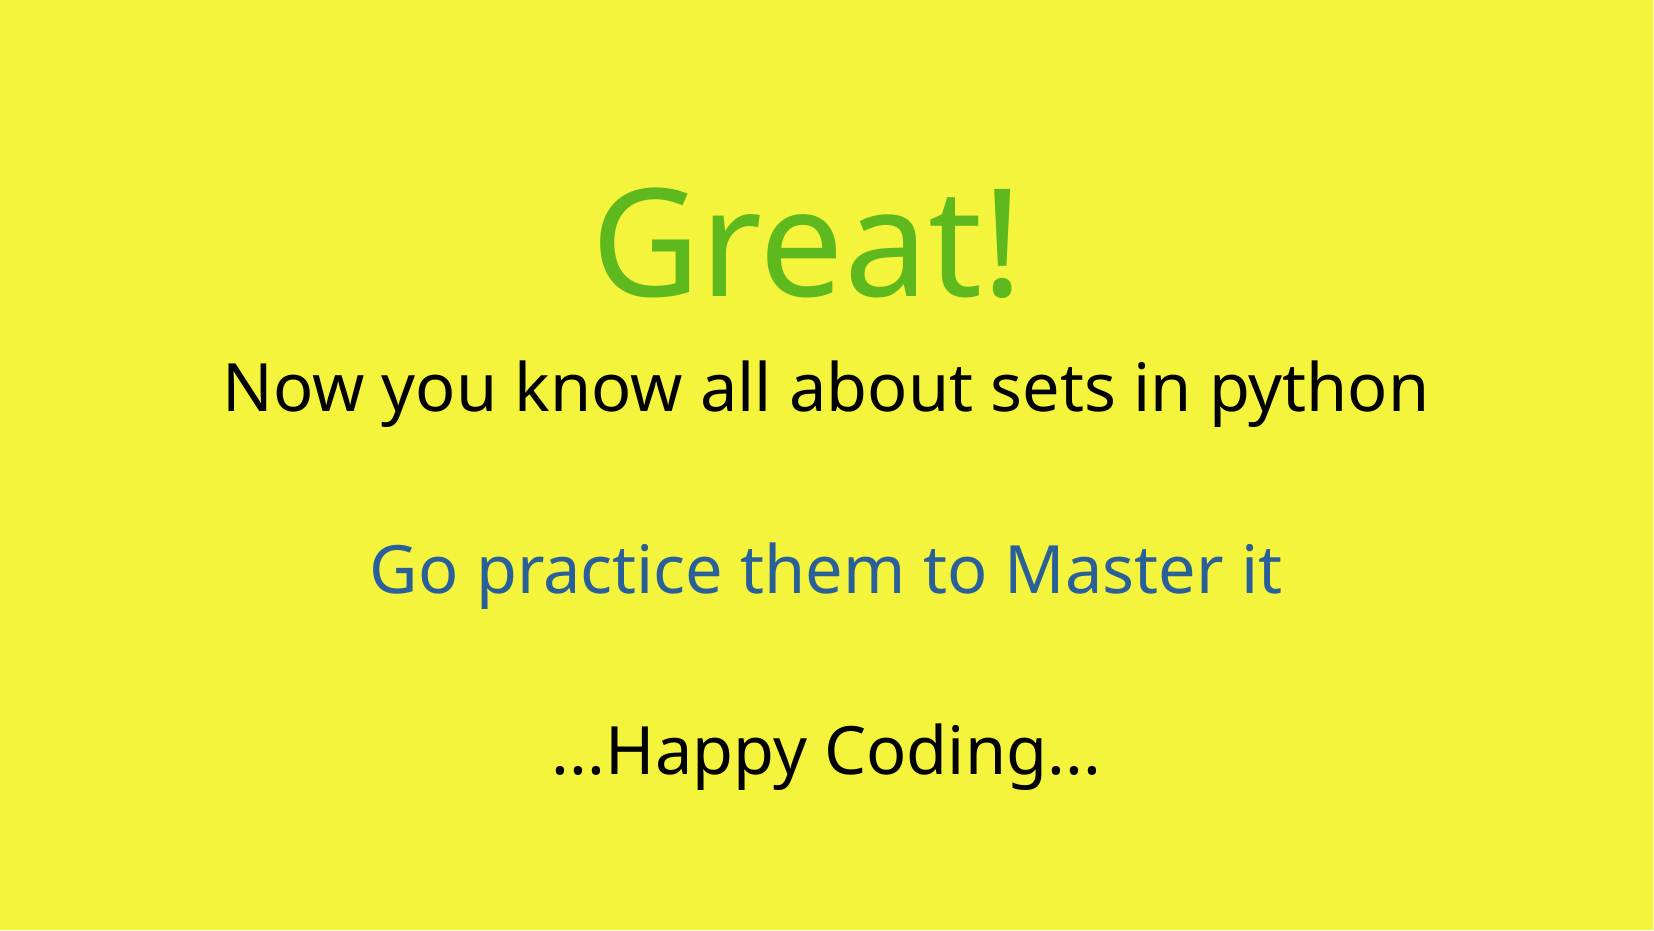

# Great!
Now you know all about sets in python
Go practice them to Master it
...Happy Coding...